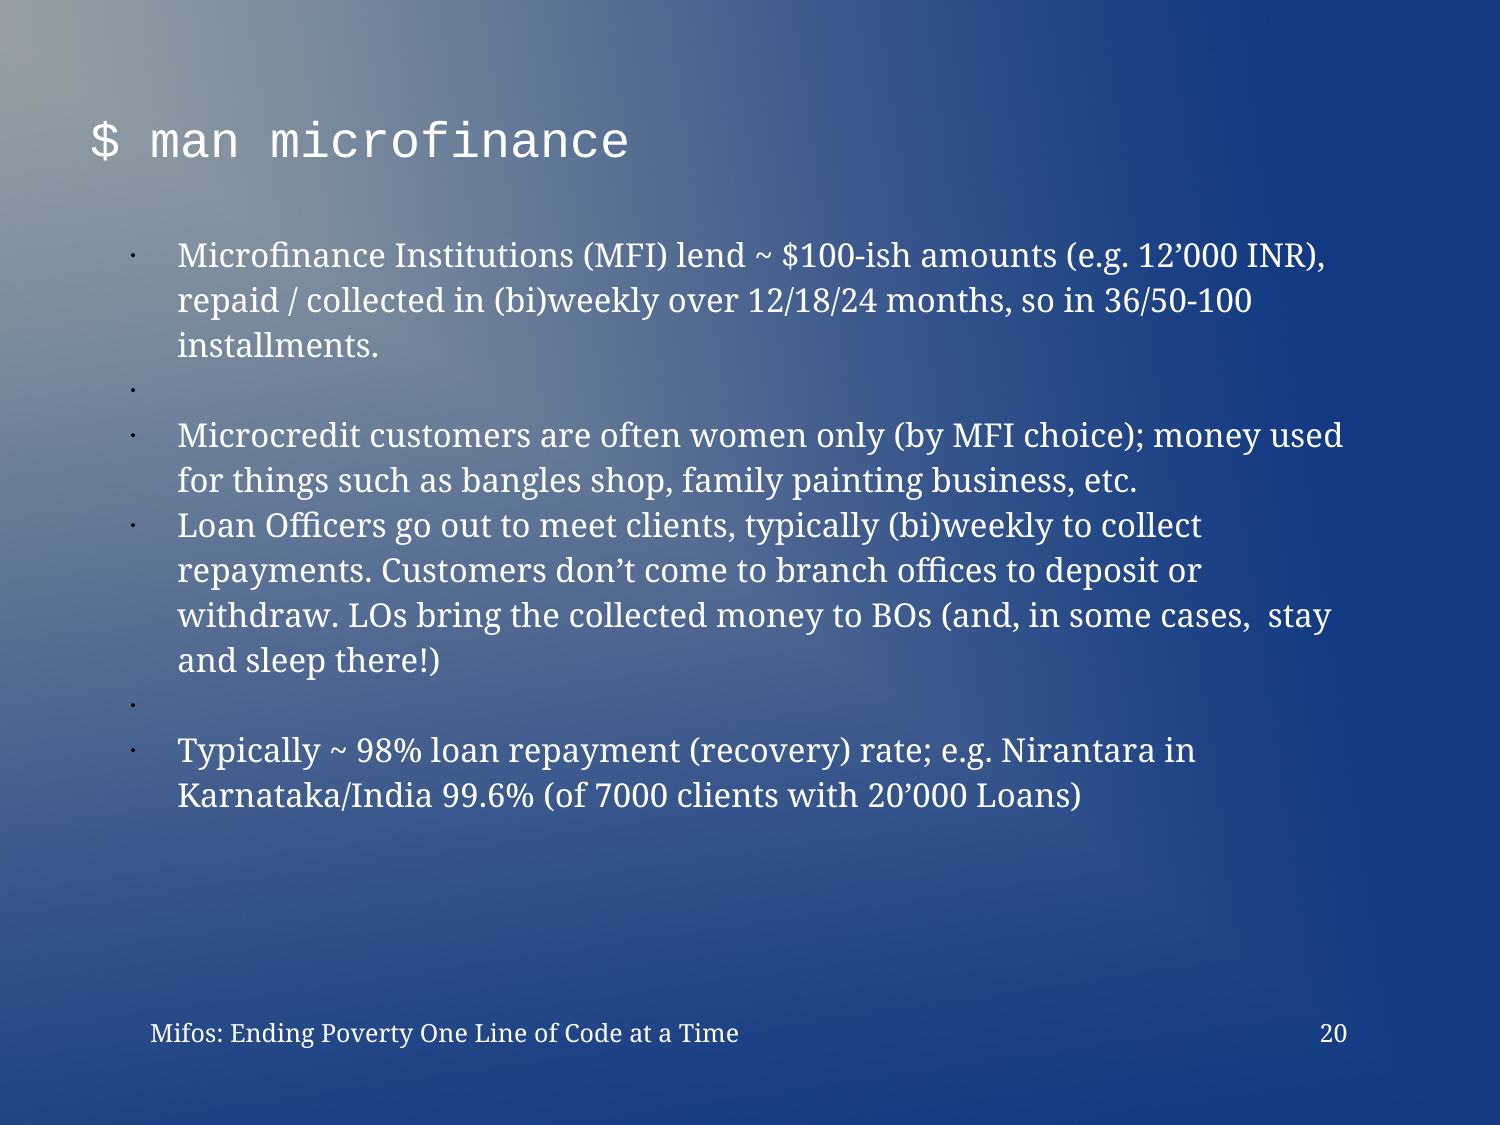

$ man microfinance
# Microfinance Institutions (MFI) lend ~ $100-ish amounts (e.g. 12’000 INR), repaid / collected in (bi)weekly over 12/18/24 months, so in 36/50-100 installments.
Microcredit customers are often women only (by MFI choice); money used for things such as bangles shop, family painting business, etc.
Loan Officers go out to meet clients, typically (bi)weekly to collect repayments. Customers don’t come to branch offices to deposit or withdraw. LOs bring the collected money to BOs (and, in some cases, stay and sleep there!)
Typically ~ 98% loan repayment (recovery) rate; e.g. Nirantara in Karnataka/India 99.6% (of 7000 clients with 20’000 Loans)
Mifos: Ending Poverty One Line of Code at a Time